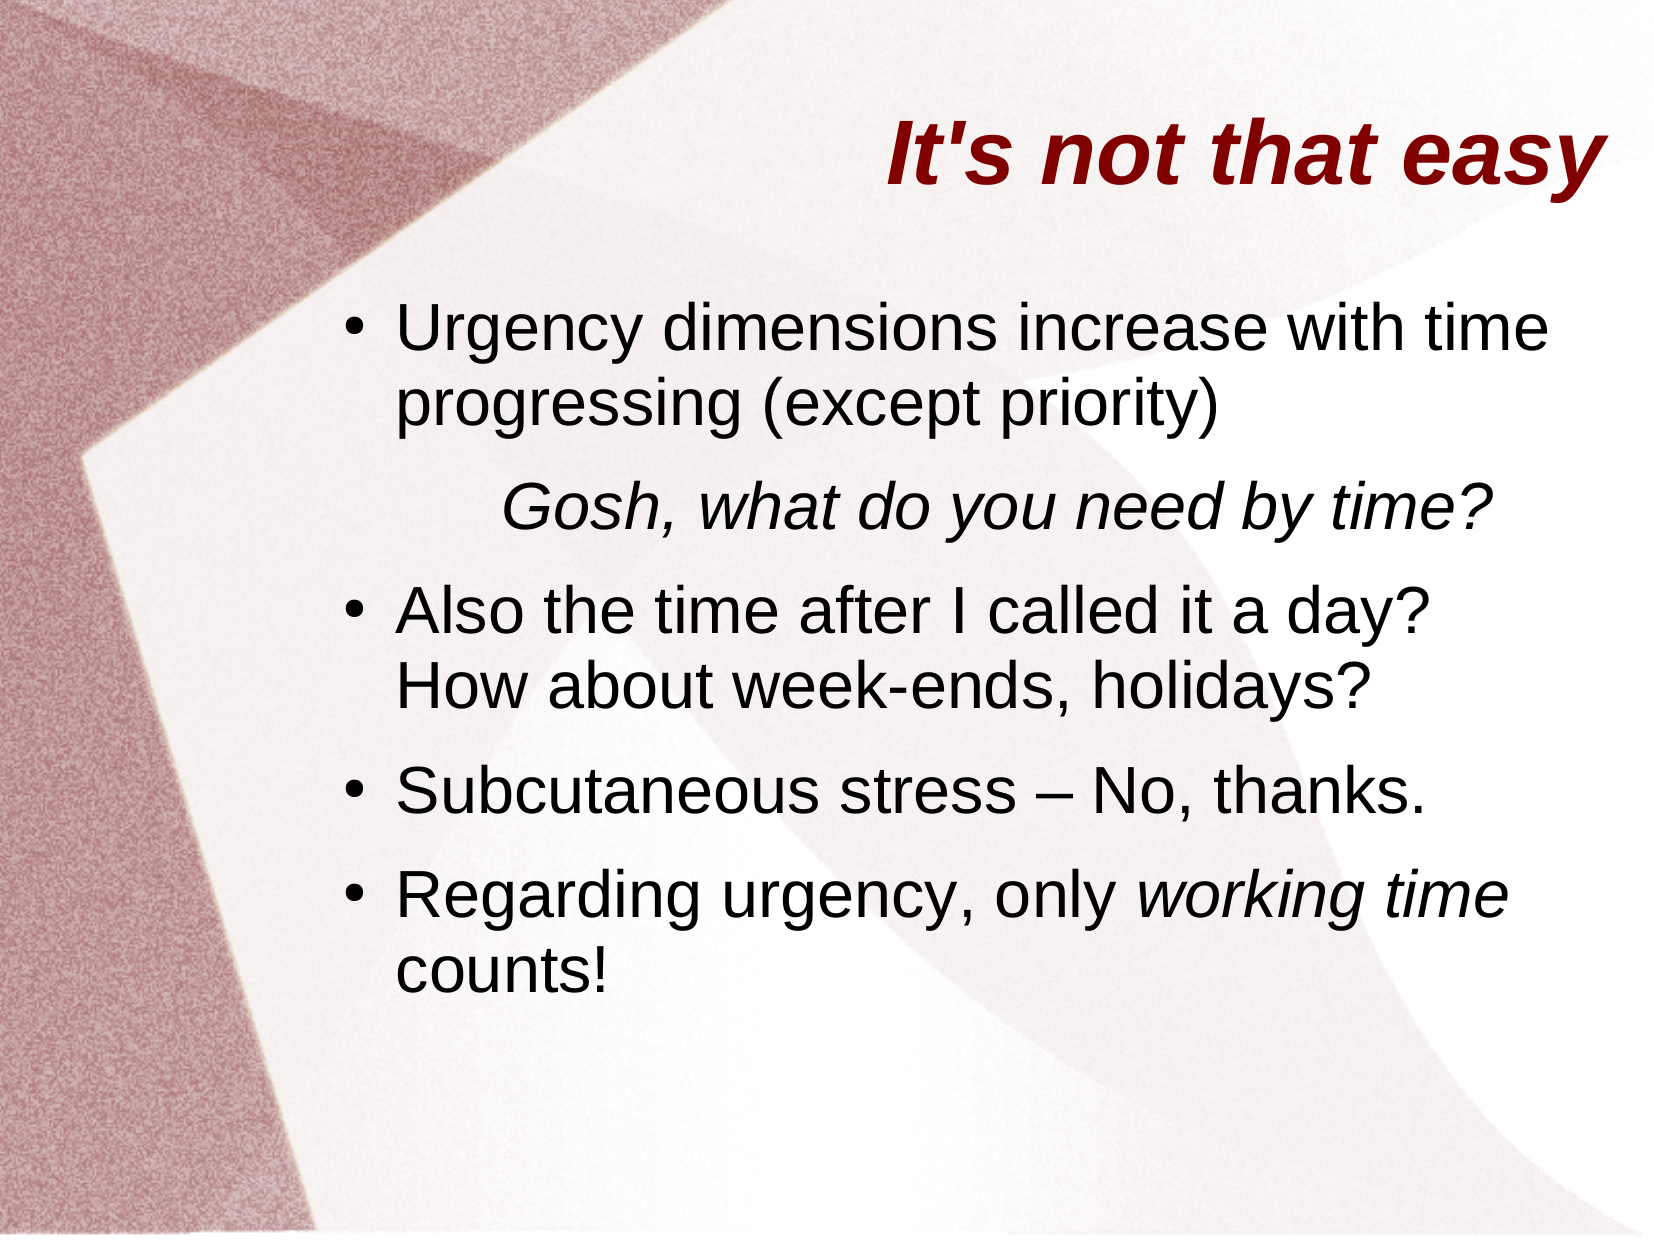

# It's not that easy
Urgency dimensions increase with time progressing (except priority)
Gosh, what do you need by time?
Also the time after I called it a day?
How about week-ends, holidays?
Subcutaneous stress – No, thanks.
Regarding urgency, only working time counts!